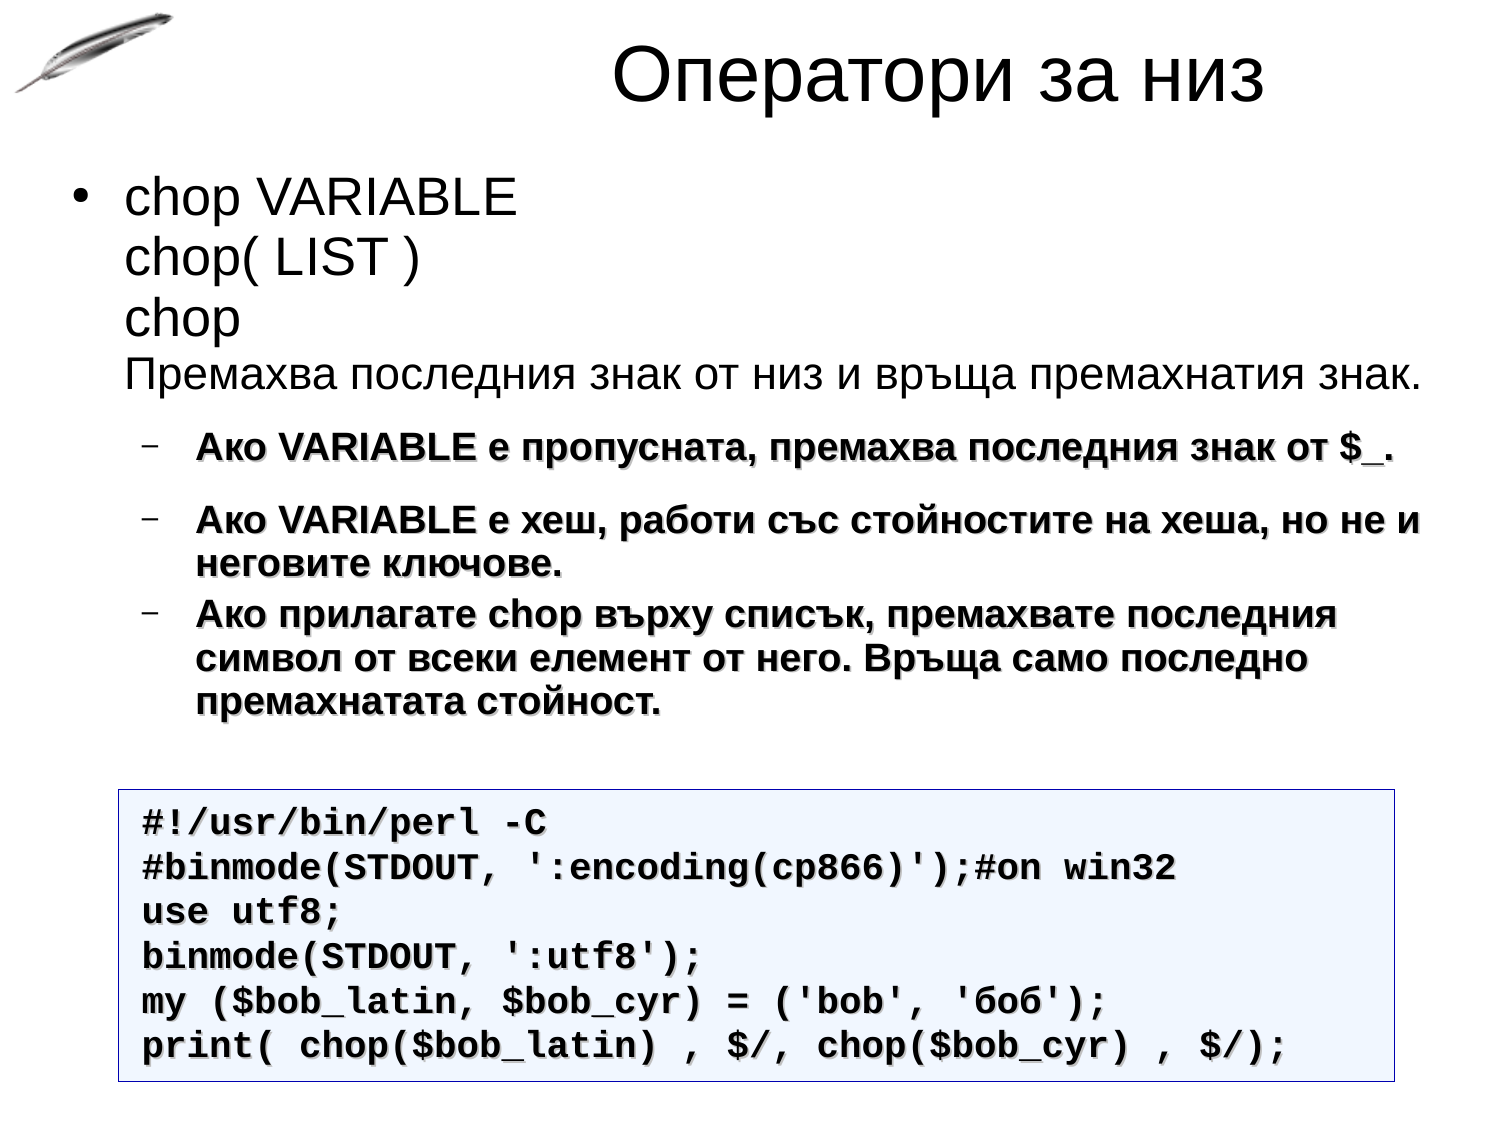

# Оператори за низ
chop VARIABLE
chop( LIST )
chop
Премахва последния знак от низ и връща премахнатия знак.
Ако VARIABLE е пропусната, премахва последния знак от $_.
Ако VARIABLE е хеш, работи със стойностите на хеша, но не и неговите ключове.
Ако прилагате chop върху списък, премахвате последния символ от всеки елемент от него. Връща само последно премахнатата стойност.
#!/usr/bin/perl -C
#binmode(STDOUT, ':encoding(cp866)');#on win32
use utf8;
binmode(STDOUT, ':utf8');
my ($bob_latin, $bob_cyr) = ('bob', 'боб');
print( chop($bob_latin) , $/, chop($bob_cyr) , $/);